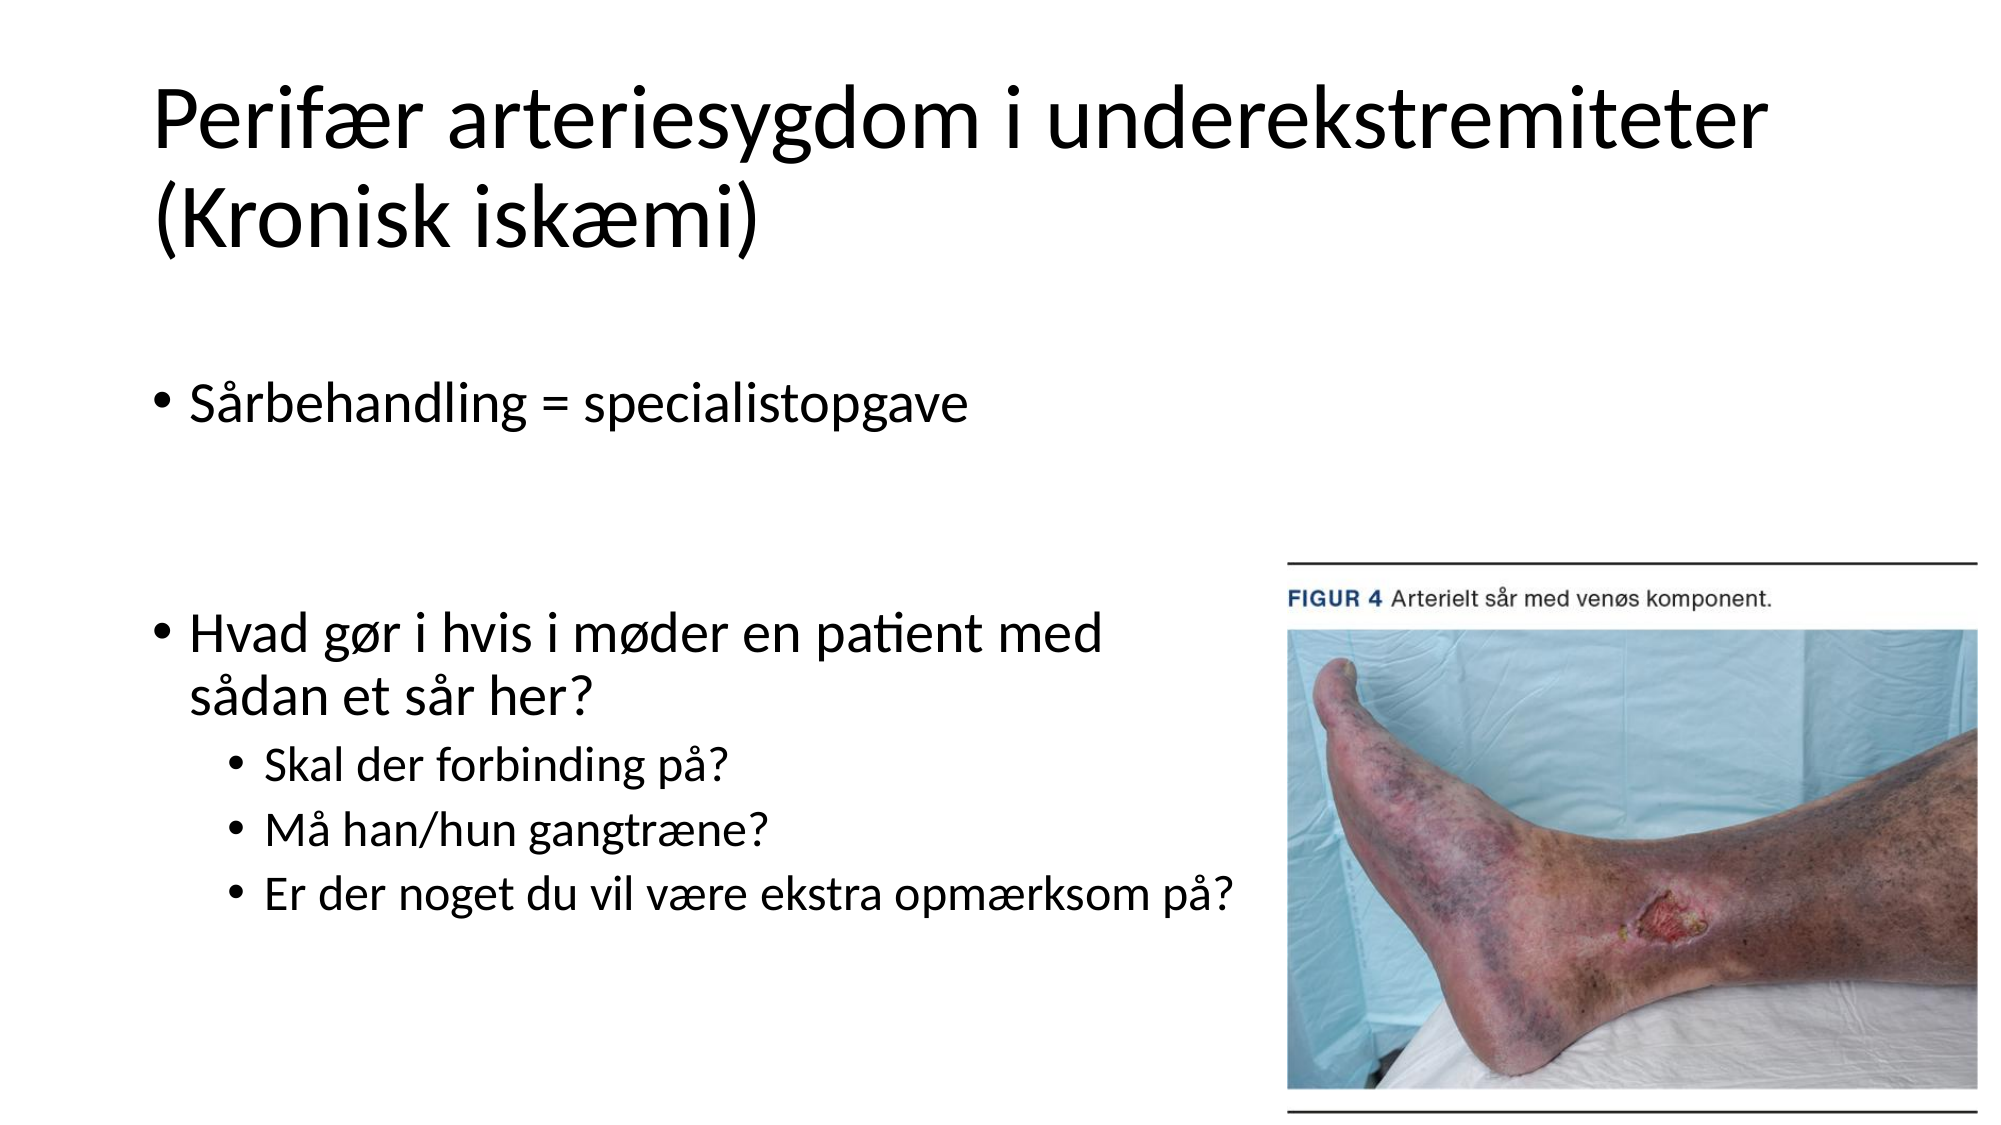

# Perifær arteriesygdom i underekstremiteter (Kronisk iskæmi)
Sårbehandling = specialistopgave
Hvad gør i hvis i møder en patient med sådan et sår her?
Skal der forbinding på?
Må han/hun gangtræne?
Er der noget du vil være ekstra opmærksom på?